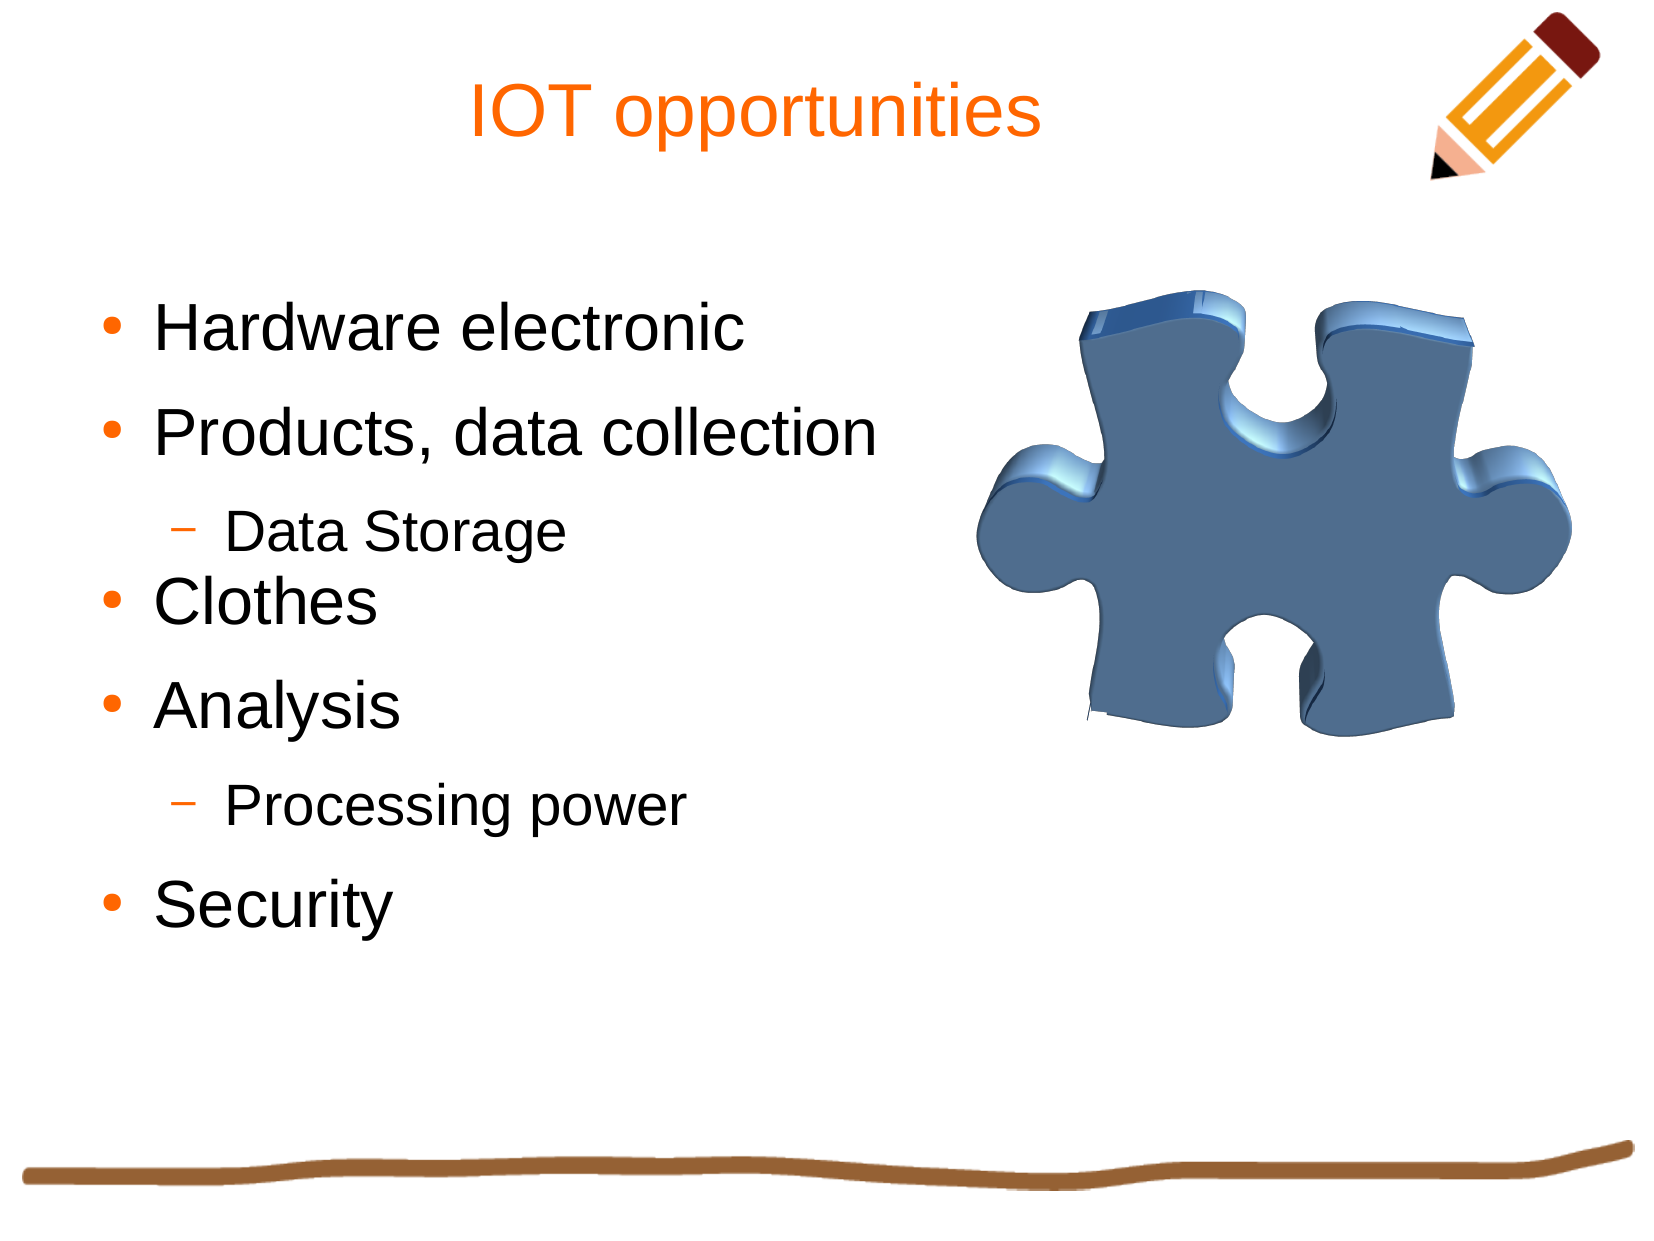

# IOT opportunities
Hardware electronic
Products, data collection
Data Storage
Clothes
Analysis
Processing power
Security